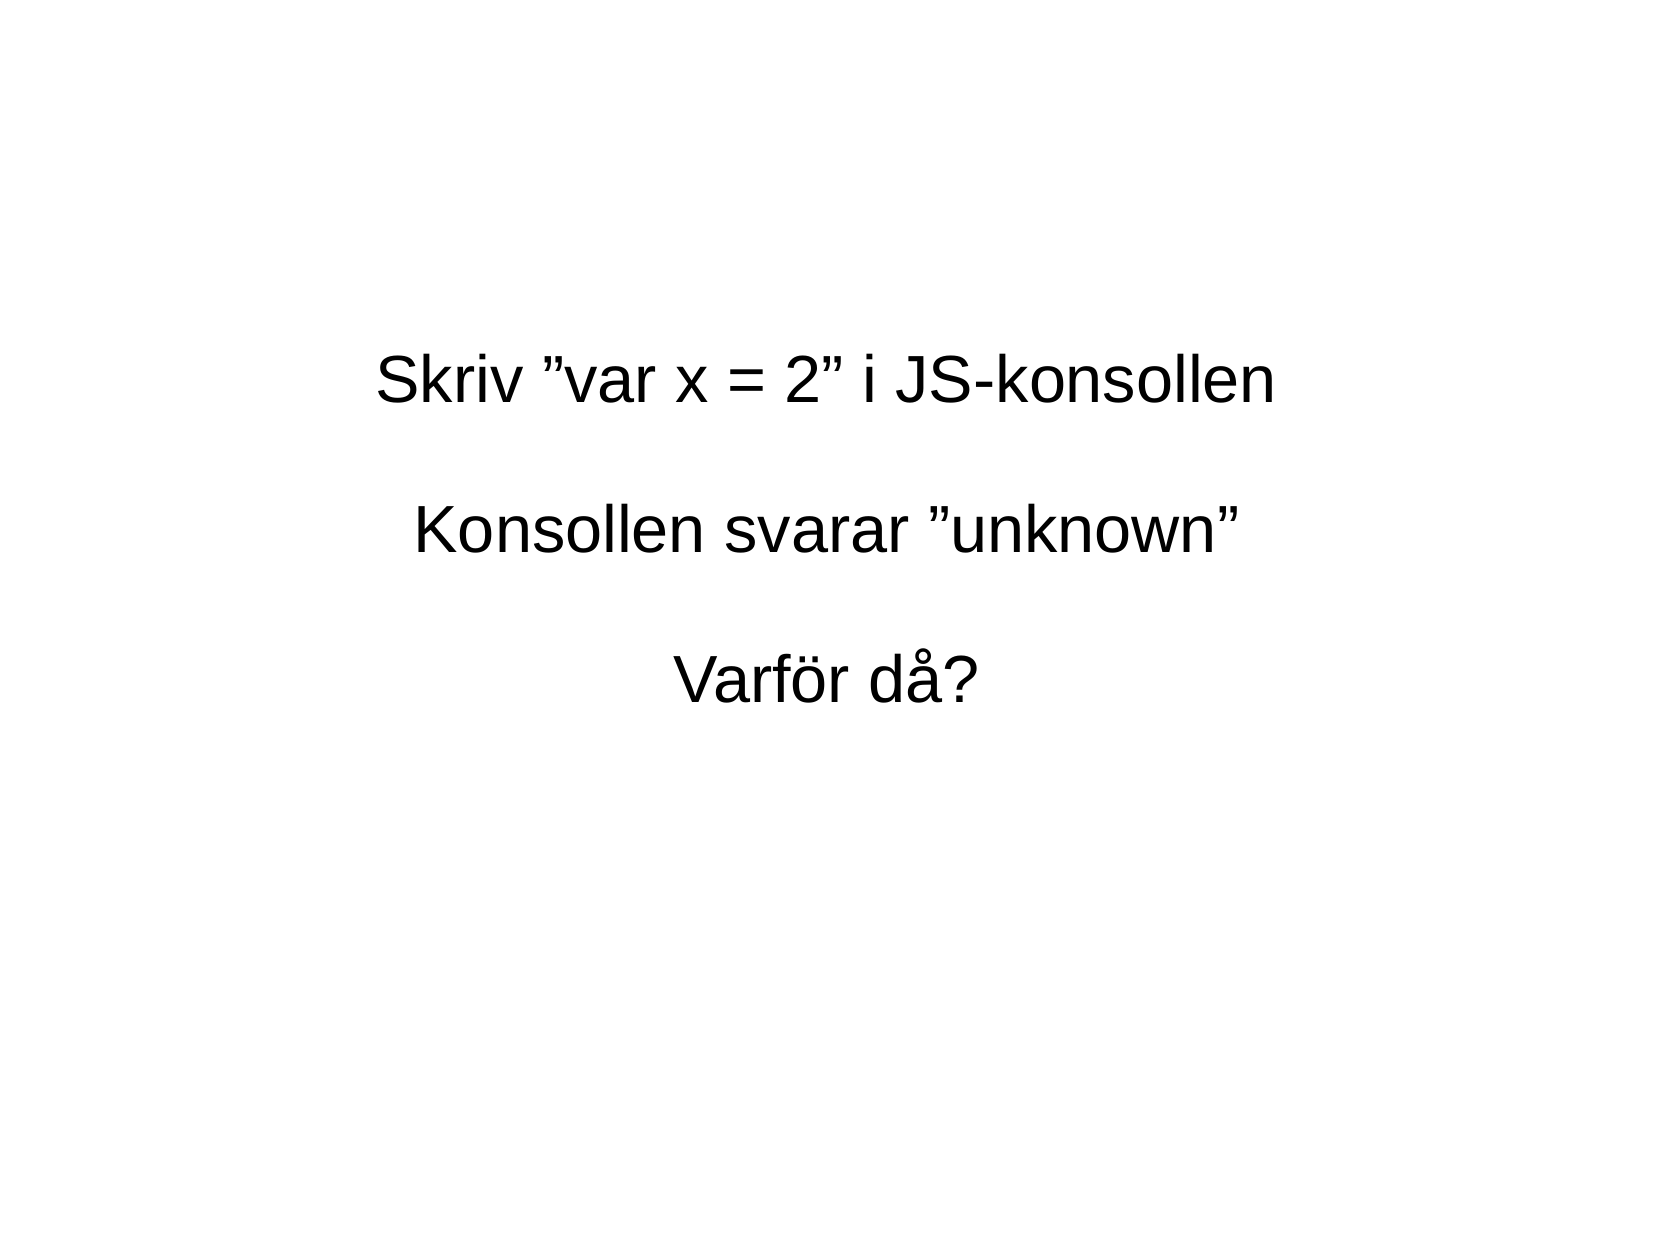

# Skriv ”var x = 2” i JS-konsollen
Konsollen svarar ”unknown”
Varför då?